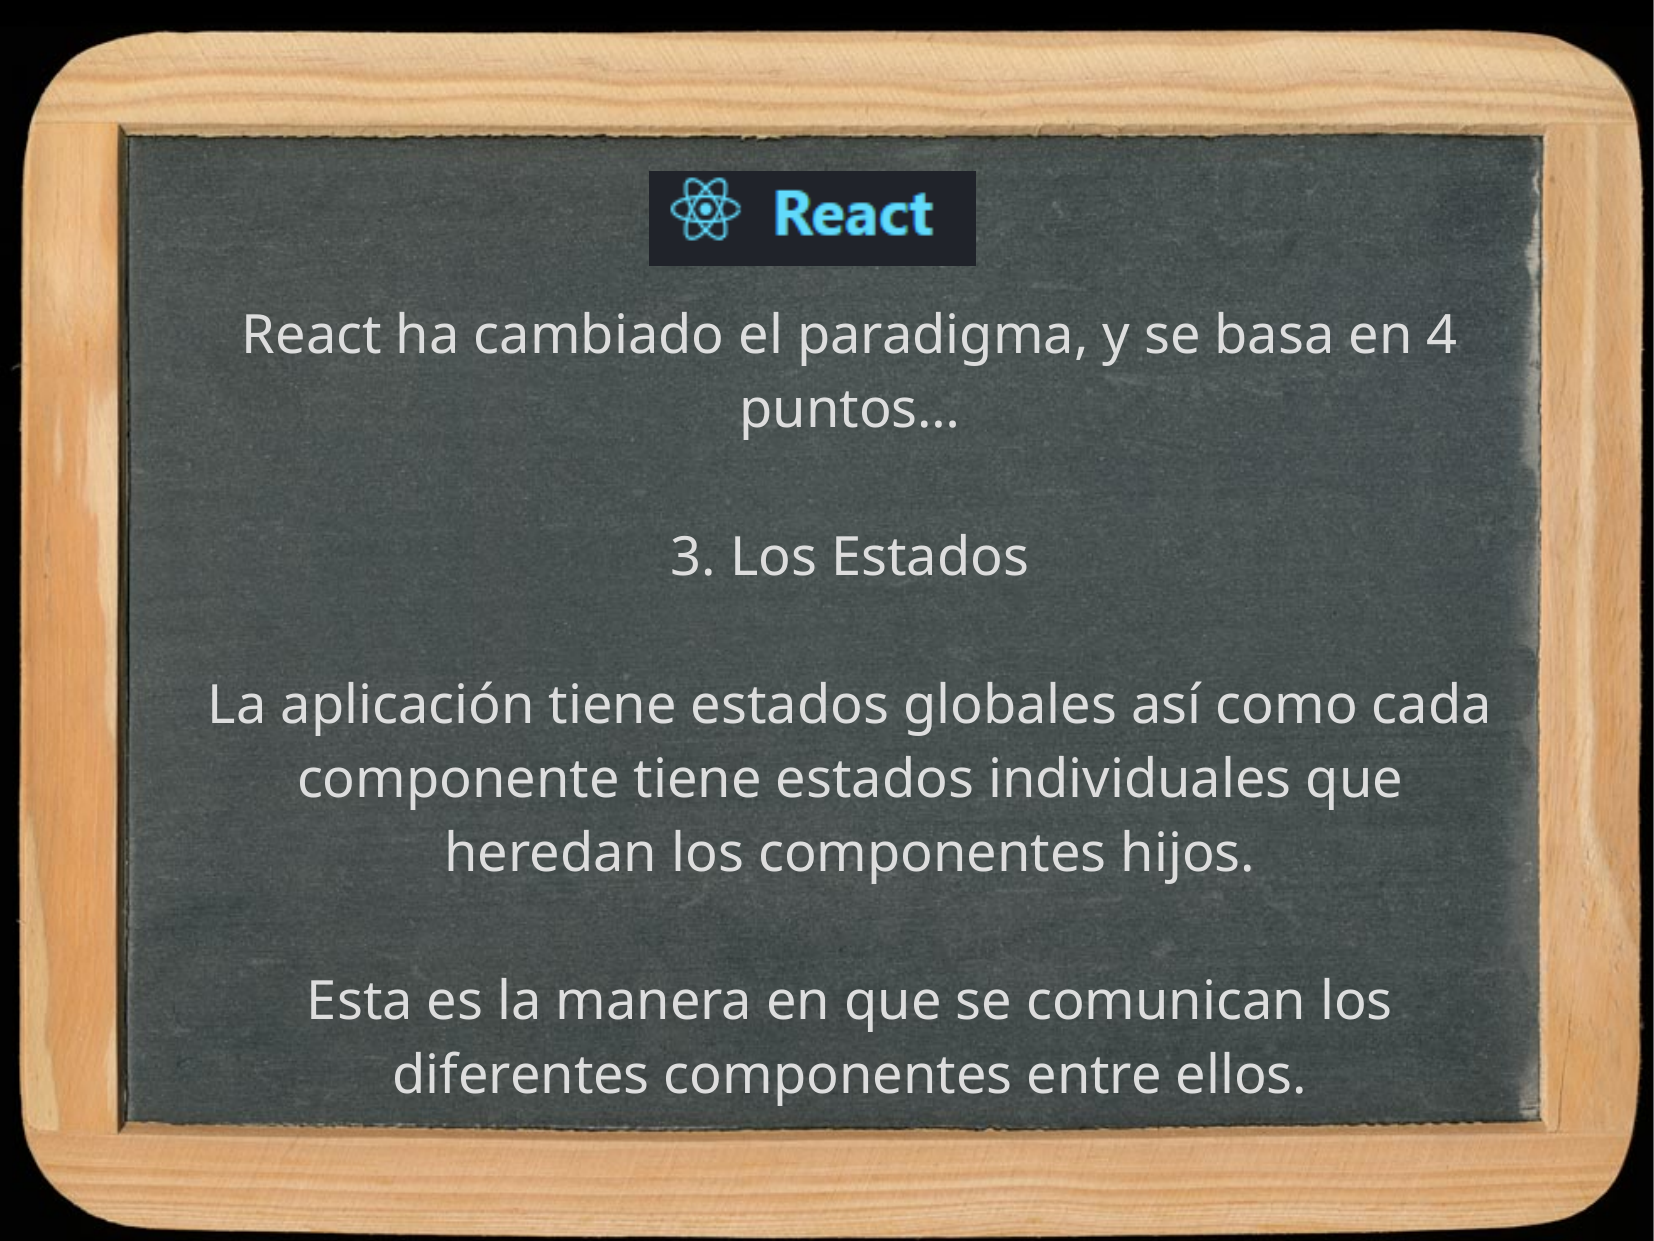

React ha cambiado el paradigma, y se basa en 4 puntos…
3. Los Estados
La aplicación tiene estados globales así como cada componente tiene estados individuales que heredan los componentes hijos.
Esta es la manera en que se comunican los diferentes componentes entre ellos.